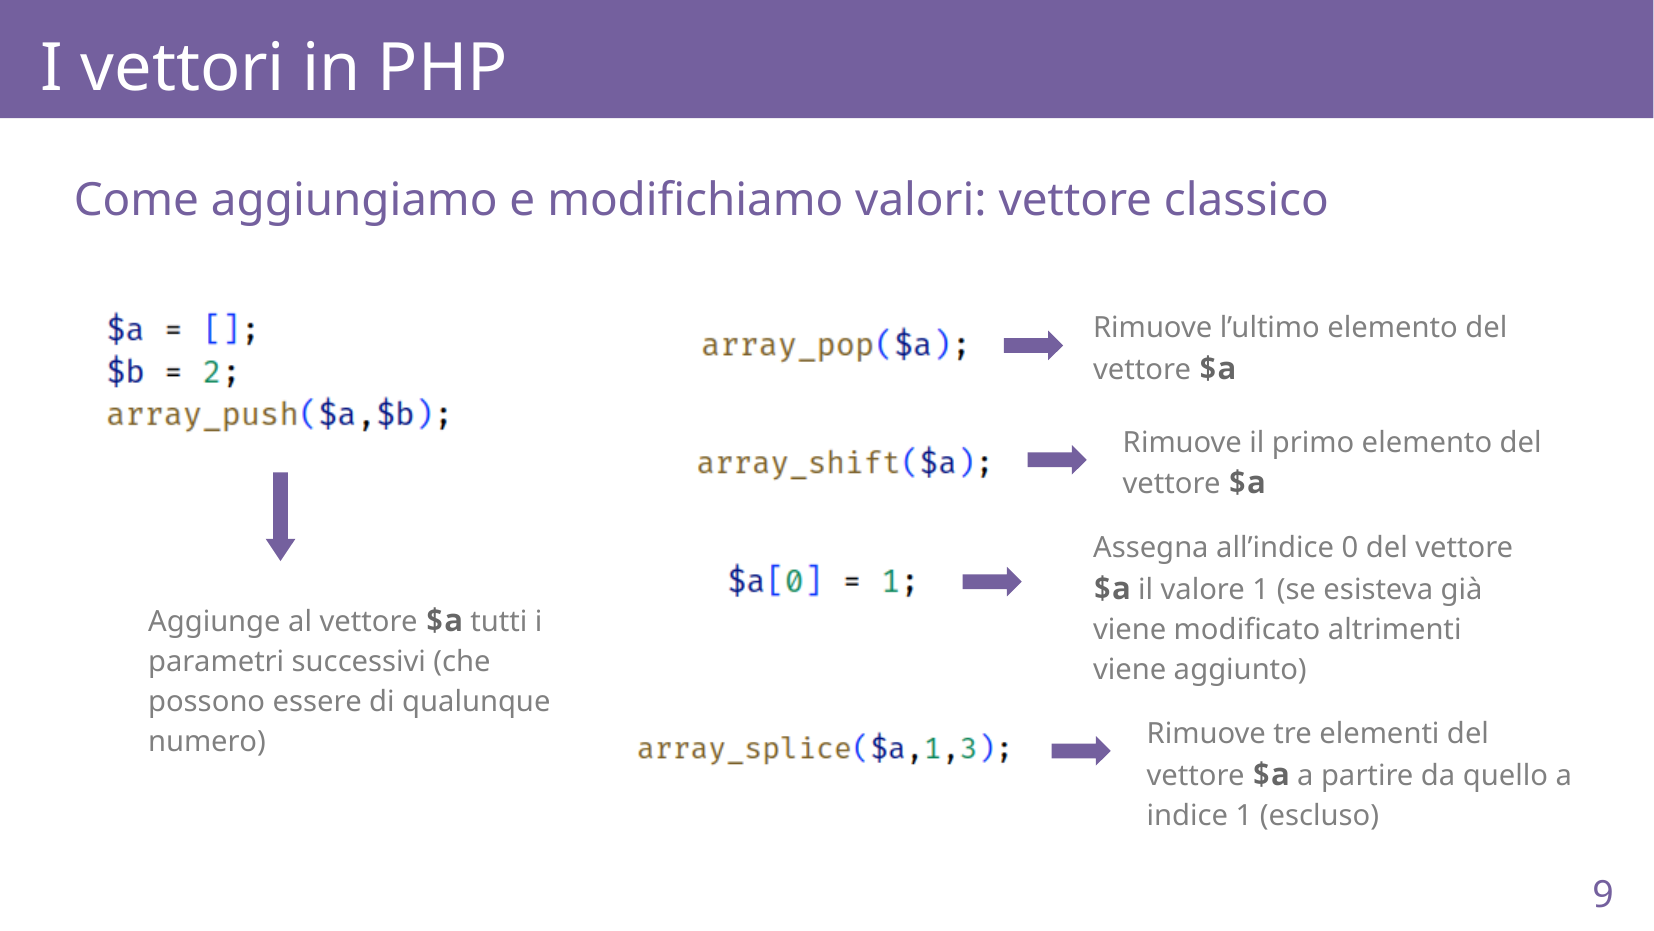

I vettori in PHP
Come aggiungiamo e modifichiamo valori: vettore classico
Rimuove l’ultimo elemento del vettore $a
Rimuove il primo elemento del vettore $a
Assegna all’indice 0 del vettore $a il valore 1 (se esisteva già viene modificato altrimenti viene aggiunto)
Aggiunge al vettore $a tutti i parametri successivi (che possono essere di qualunque numero)
Rimuove tre elementi del vettore $a a partire da quello a indice 1 (escluso)